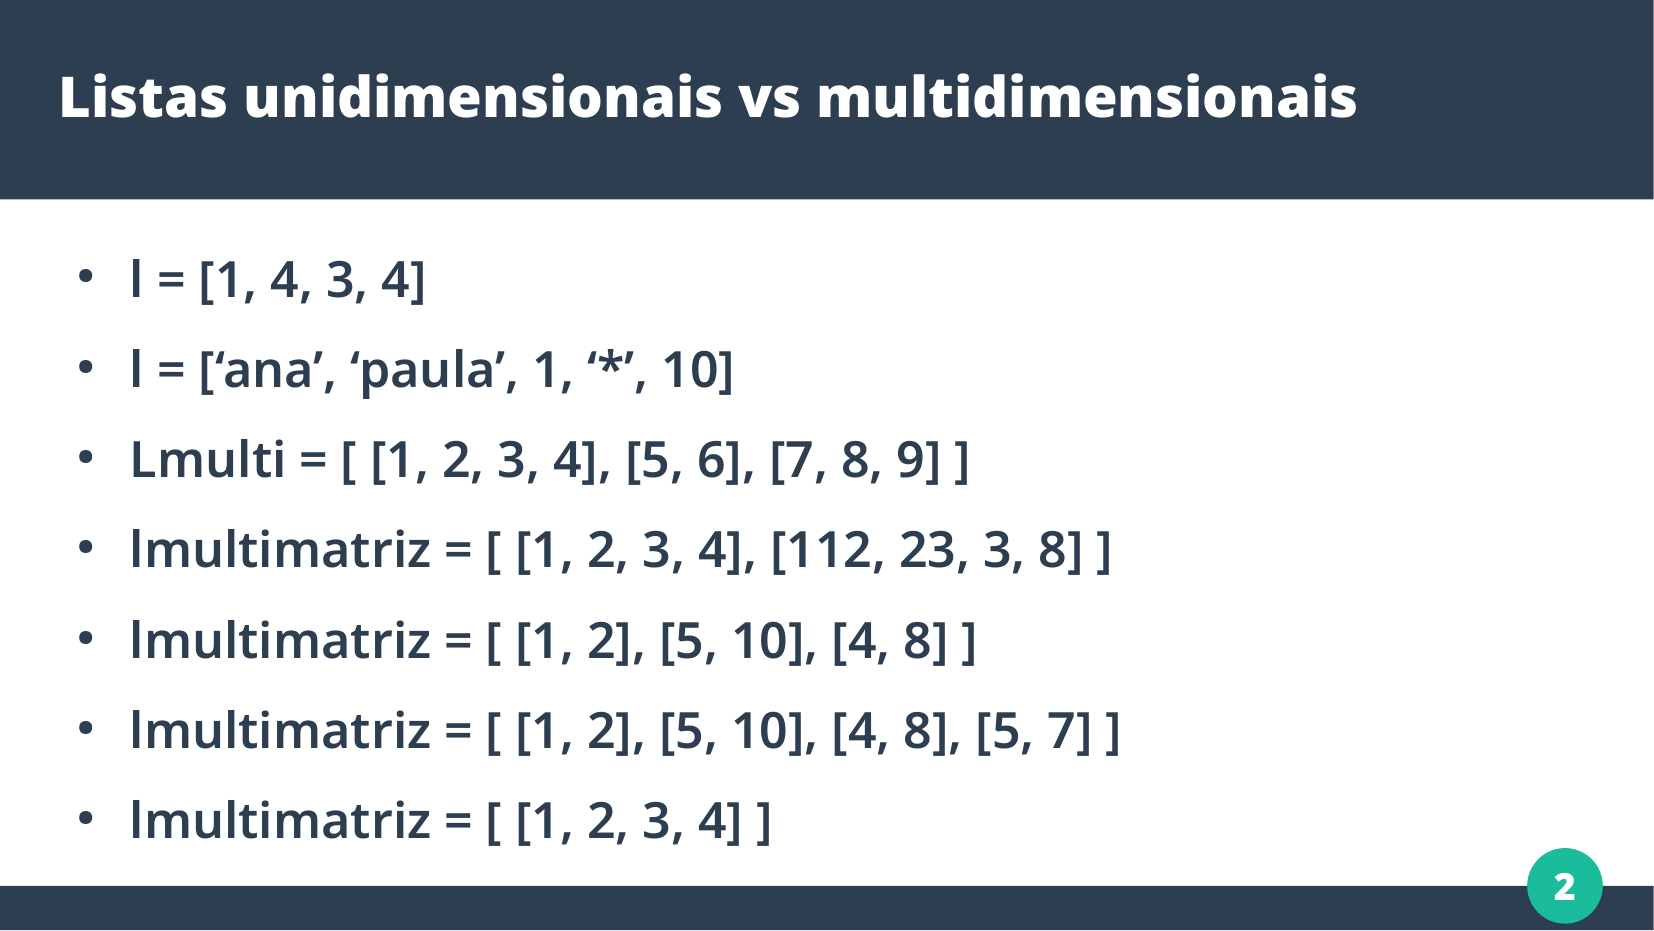

# Listas unidimensionais vs multidimensionais
l = [1, 4, 3, 4]
l = [‘ana’, ‘paula’, 1, ‘*’, 10]
Lmulti = [ [1, 2, 3, 4], [5, 6], [7, 8, 9] ]
lmultimatriz = [ [1, 2, 3, 4], [112, 23, 3, 8] ]
lmultimatriz = [ [1, 2], [5, 10], [4, 8] ]
lmultimatriz = [ [1, 2], [5, 10], [4, 8], [5, 7] ]
lmultimatriz = [ [1, 2, 3, 4] ]